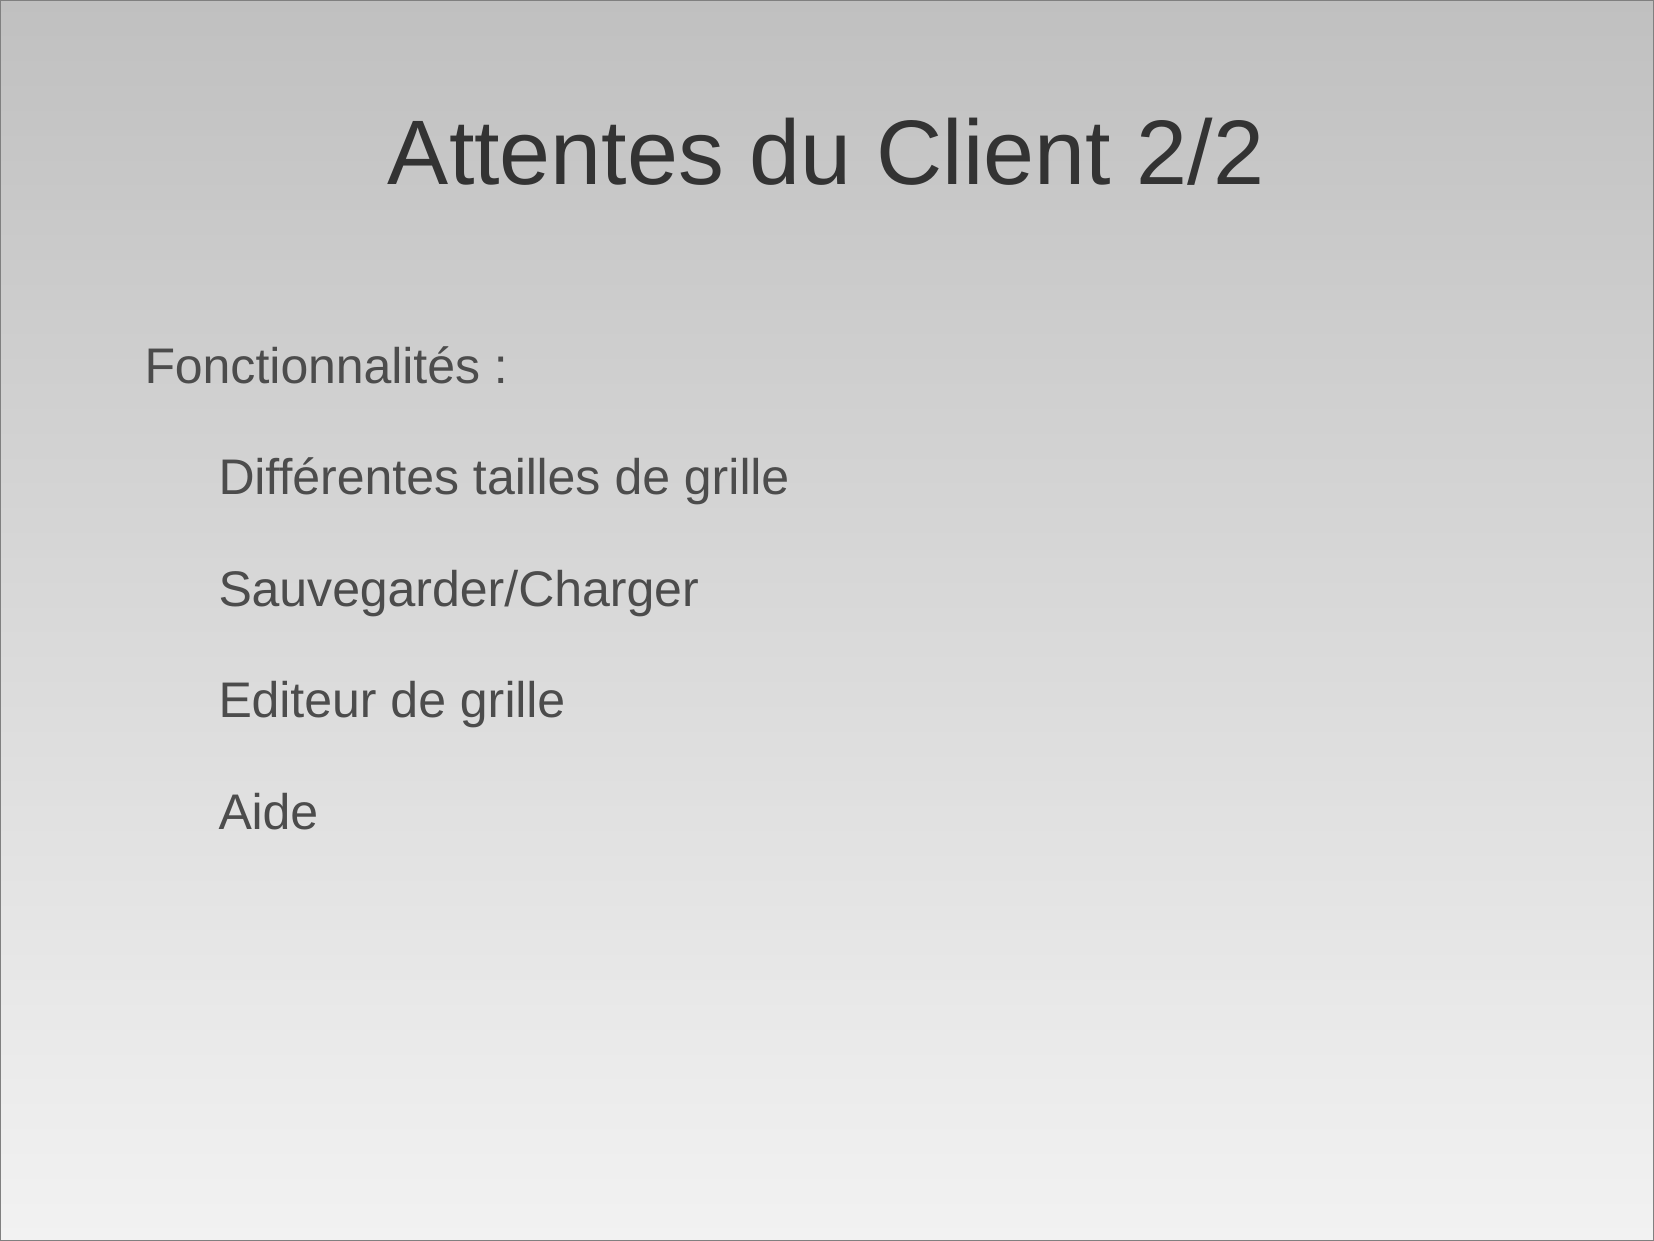

# Attentes du Client 2/2
Fonctionnalités :
	Différentes tailles de grille
	Sauvegarder/Charger
	Editeur de grille
	Aide